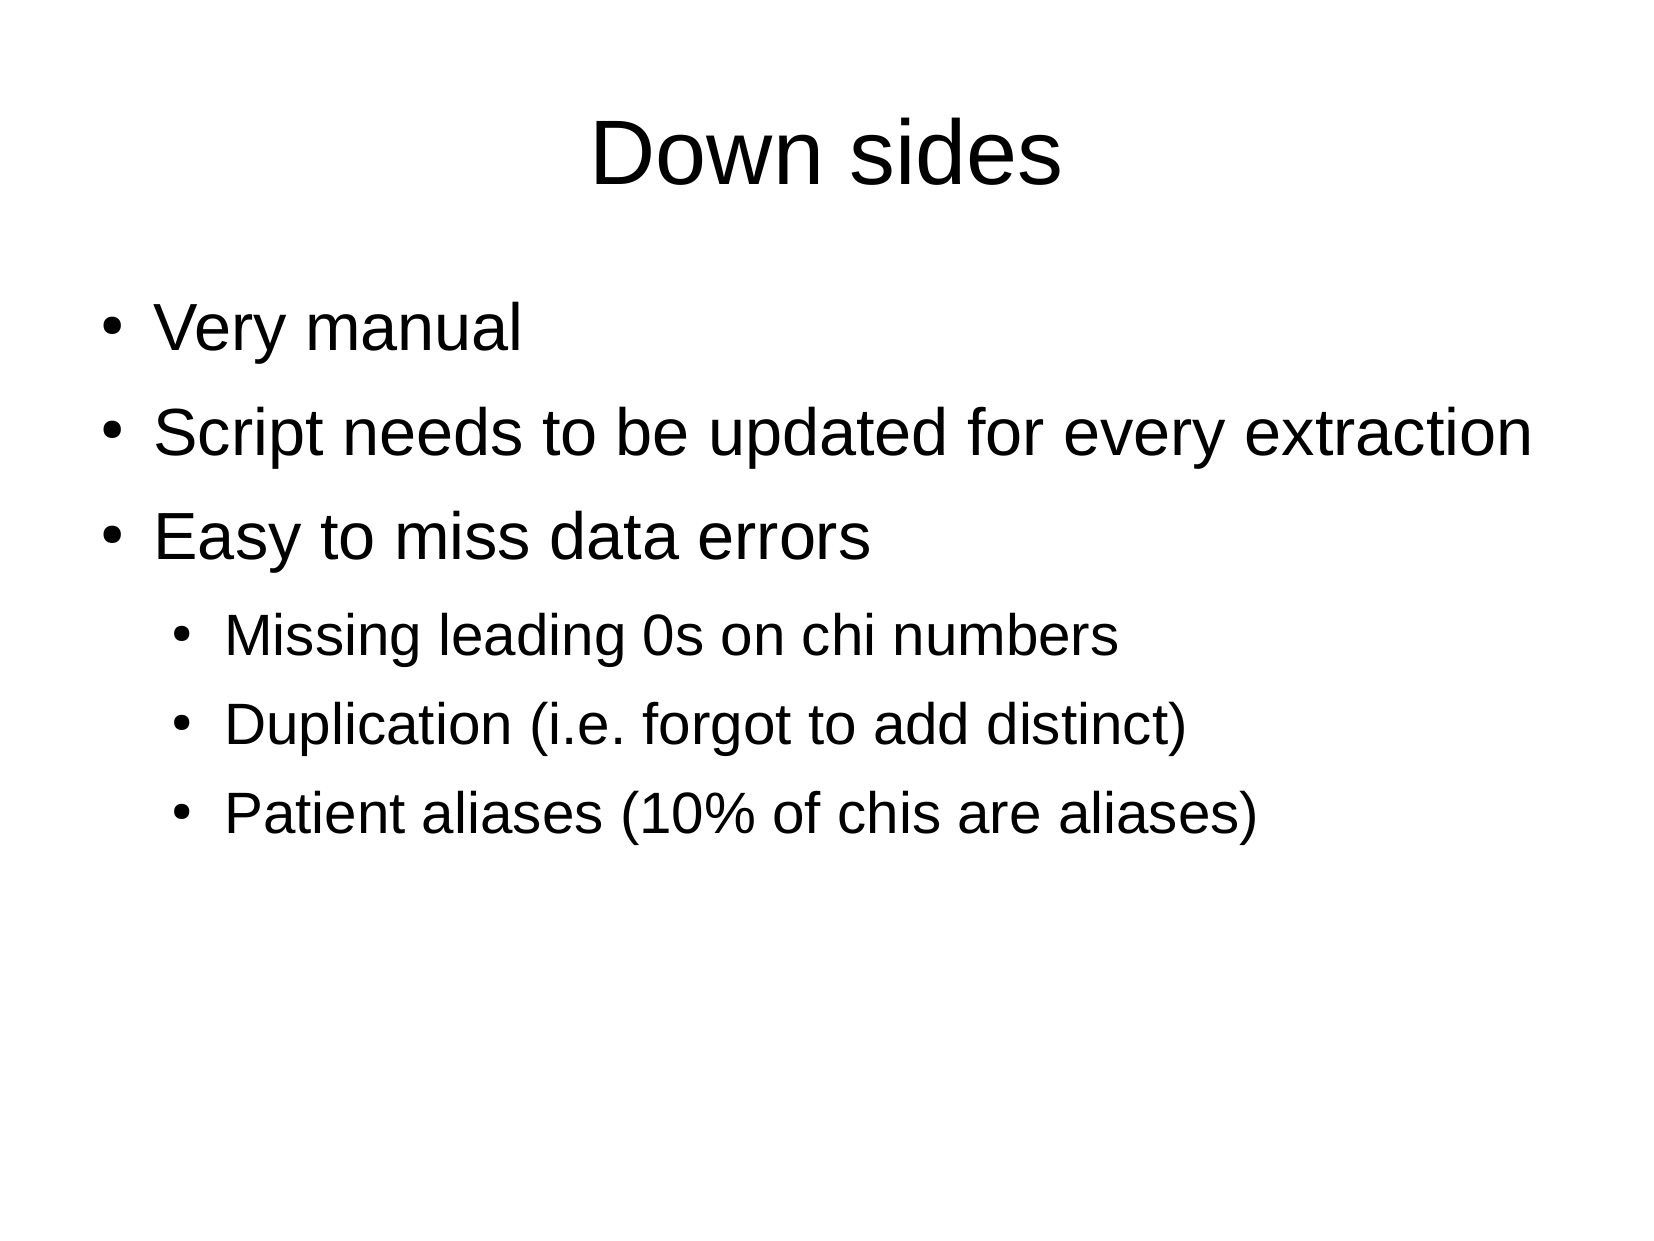

# Down sides
Very manual
Script needs to be updated for every extraction
Easy to miss data errors
Missing leading 0s on chi numbers
Duplication (i.e. forgot to add distinct)
Patient aliases (10% of chis are aliases)